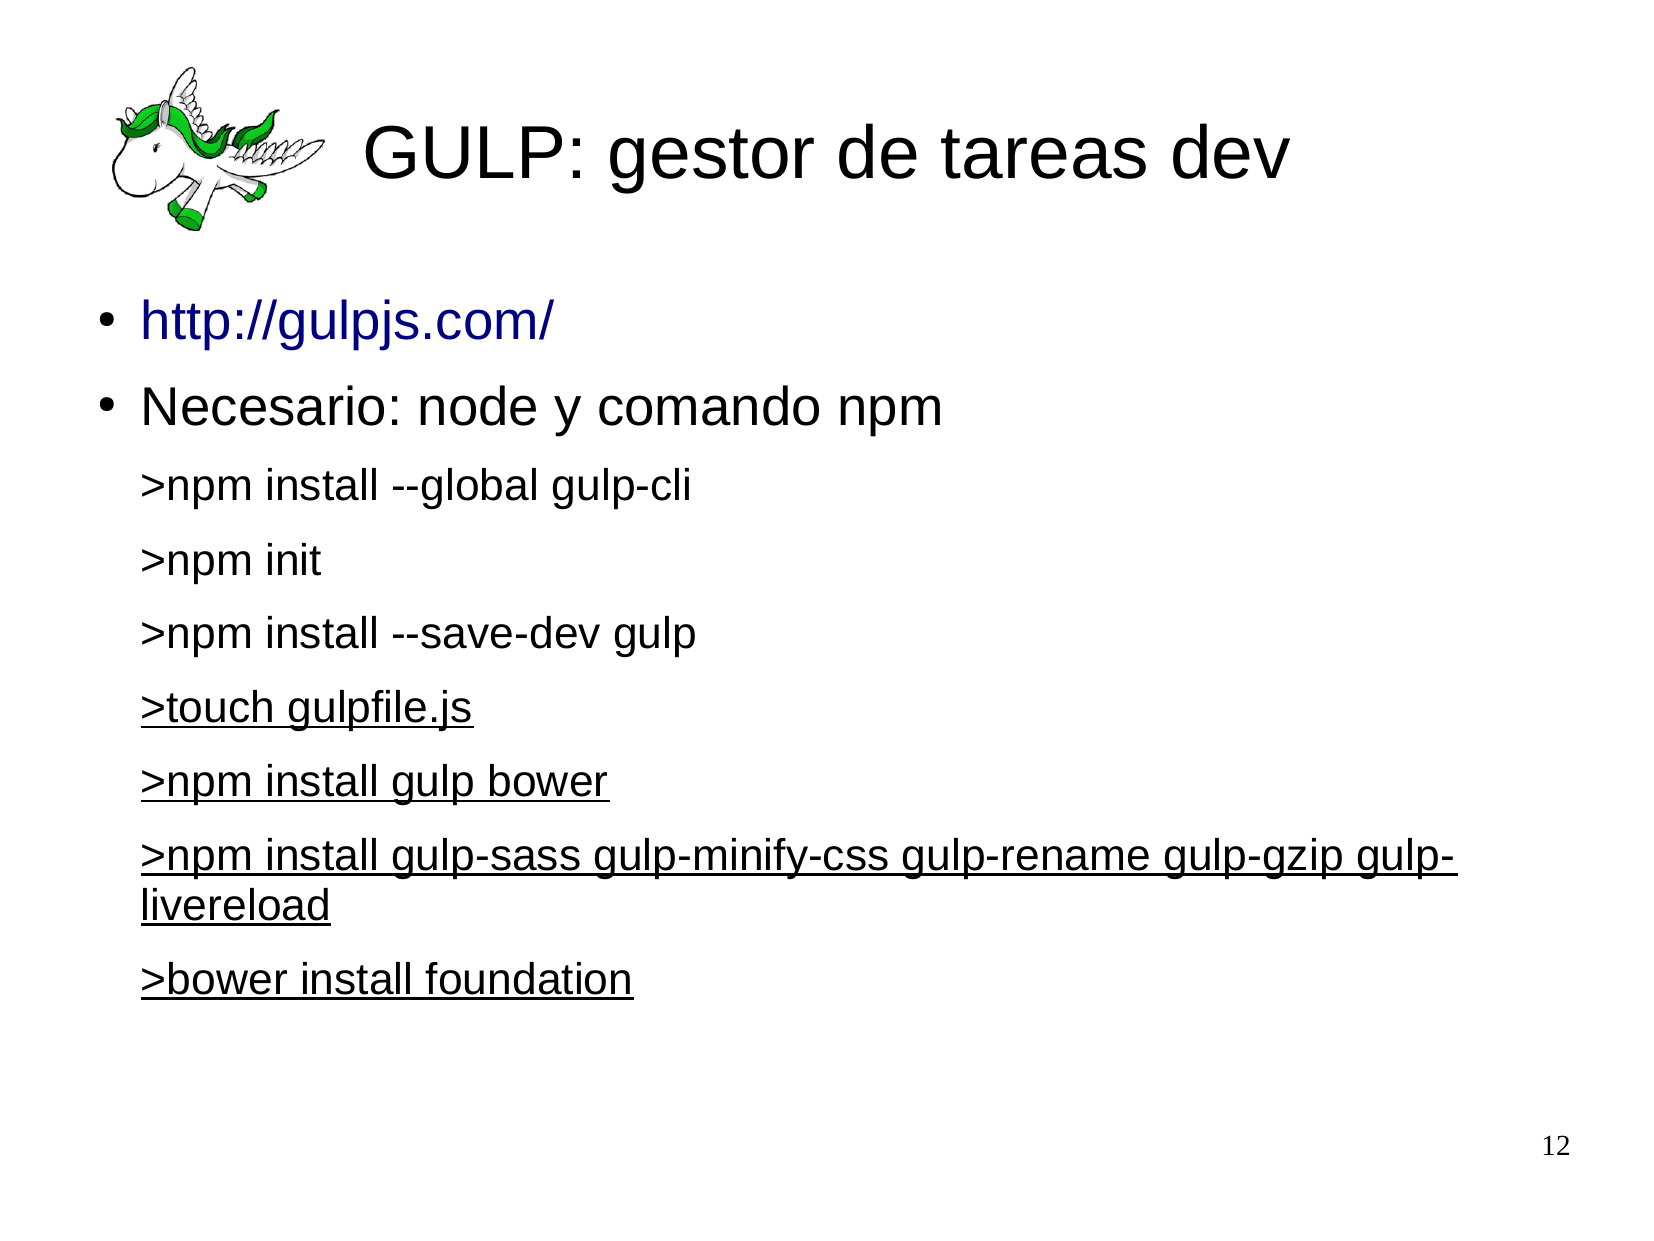

# GULP: gestor de tareas dev
http://gulpjs.com/
Necesario: node y comando npm
>npm install --global gulp-cli
>npm init
>npm install --save-dev gulp
>touch gulpfile.js
>npm install gulp bower
>npm install gulp-sass gulp-minify-css gulp-rename gulp-gzip gulp-livereload
>bower install foundation
12